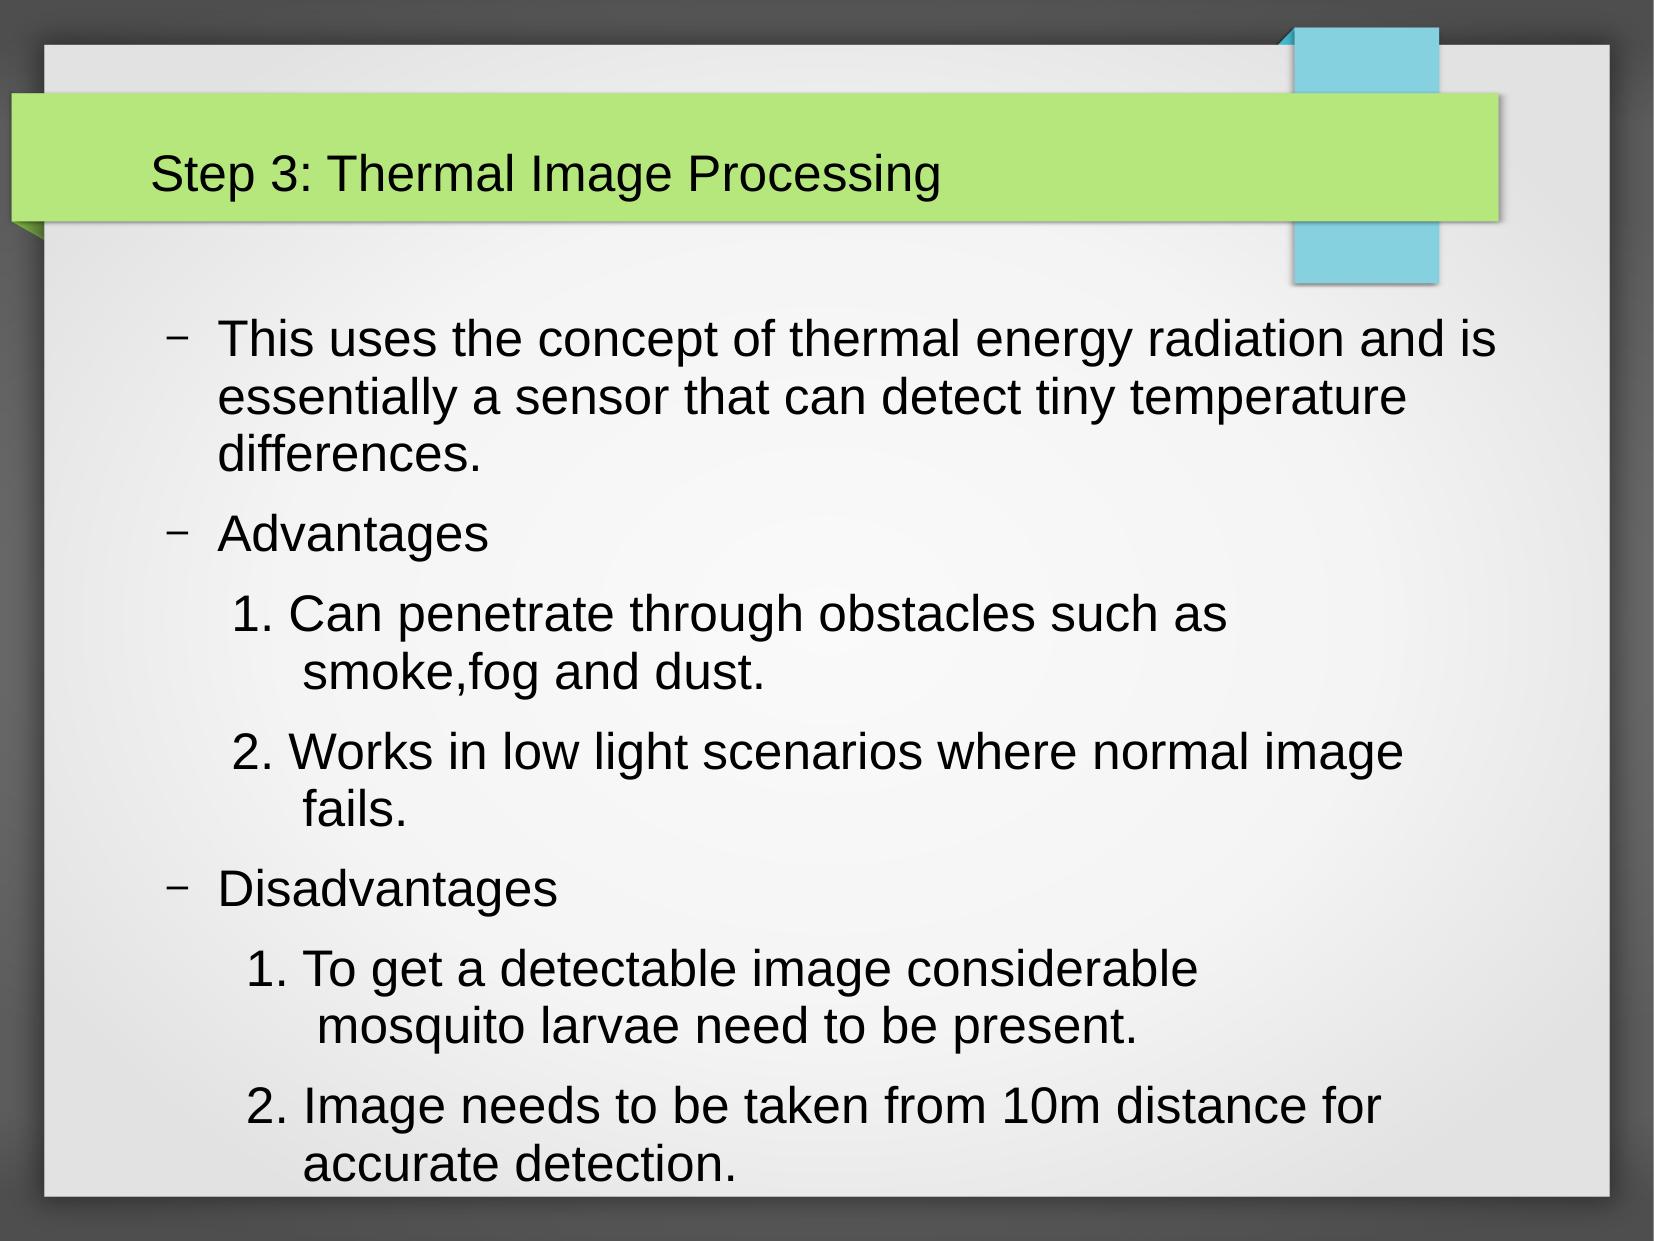

# Step 3: Thermal Image Processing
This uses the concept of thermal energy radiation and is essentially a sensor that can detect tiny temperature differences.
Advantages
 1. Can penetrate through obstacles such as smoke,fog and dust.
 2. Works in low light scenarios where normal image fails.
Disadvantages
 1. To get a detectable image considerable 	 mosquito larvae need to be present.
 2. Image needs to be taken from 10m distance for accurate detection.